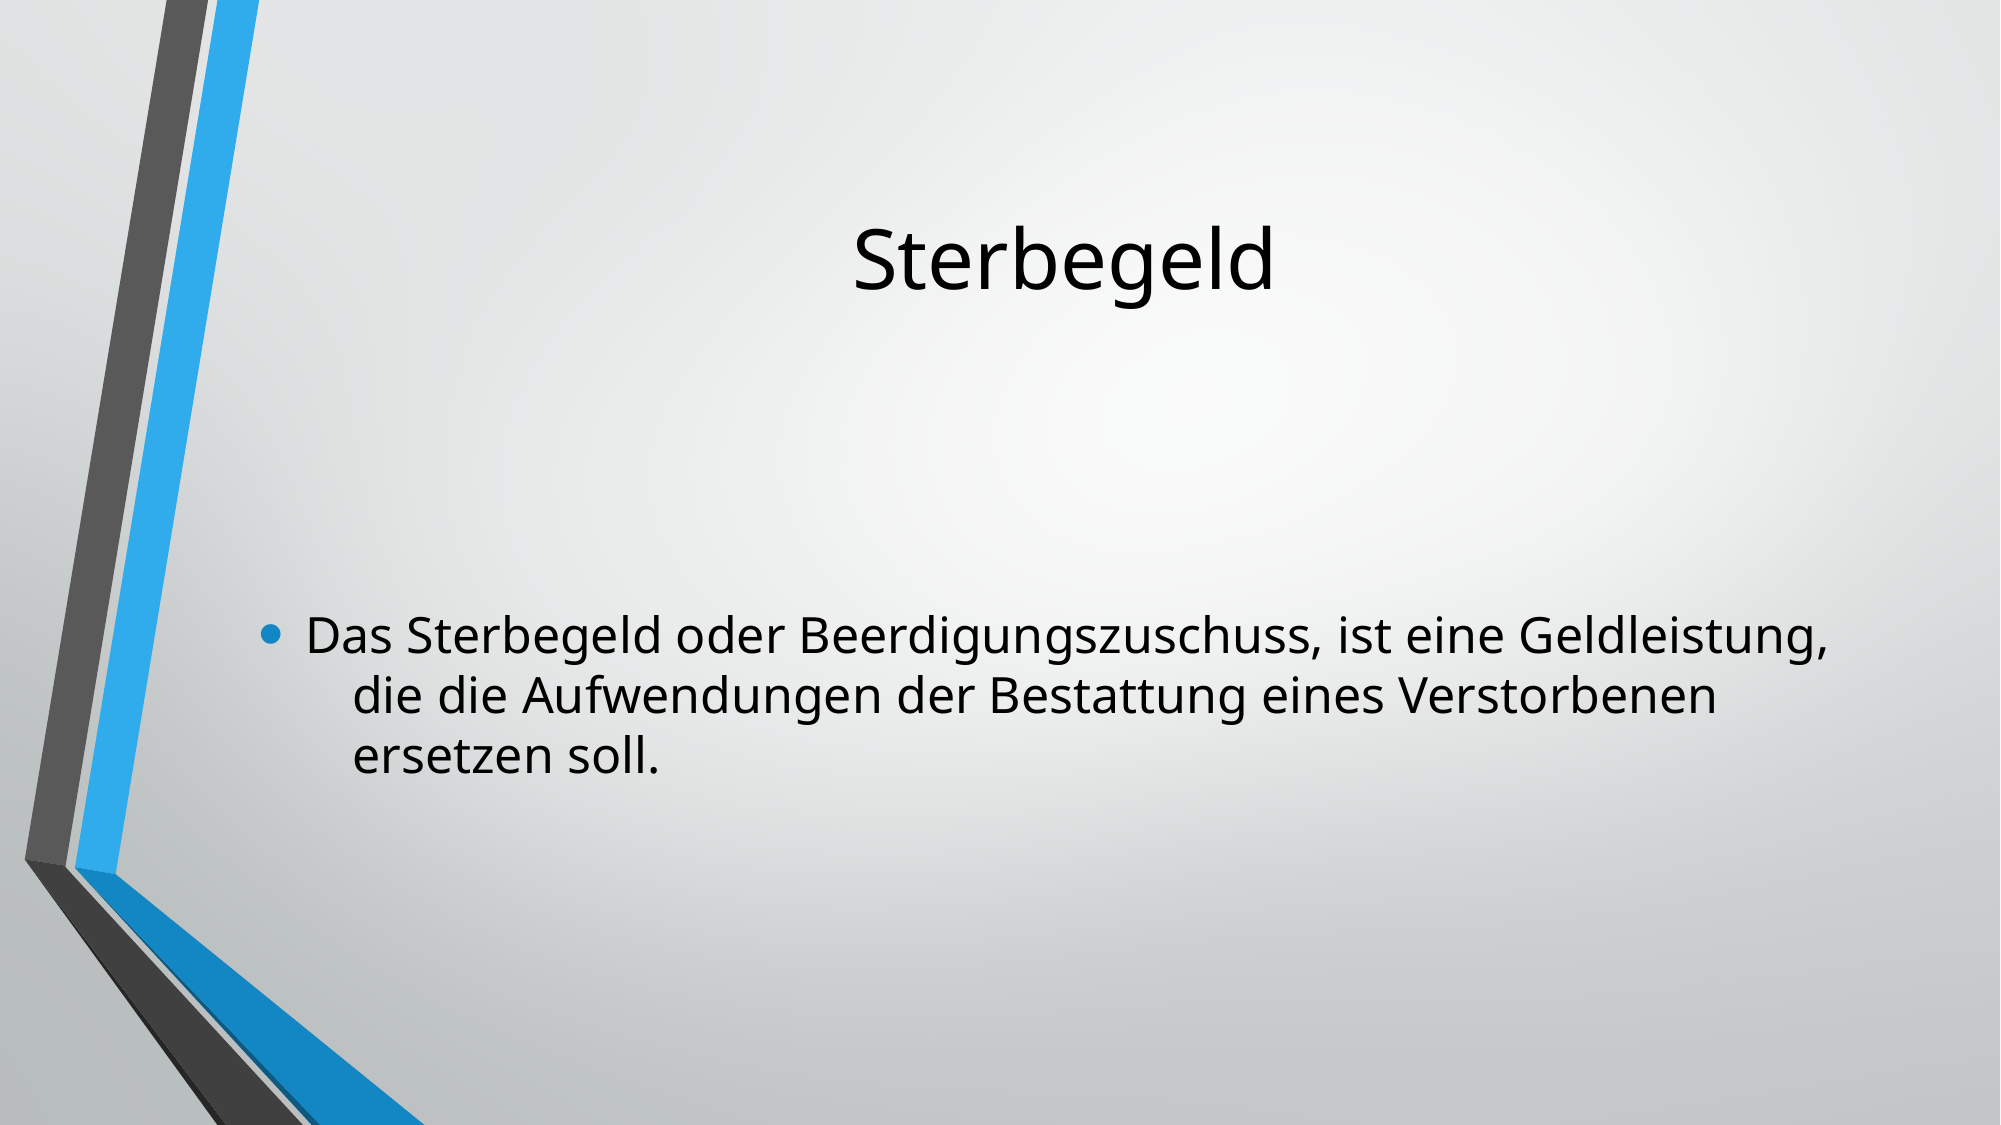

# Sterbegeld
Das Sterbegeld oder Beerdigungszuschuss, ist eine Geldleistung, die die Aufwendungen der Bestattung eines Verstorbenen ersetzen soll.